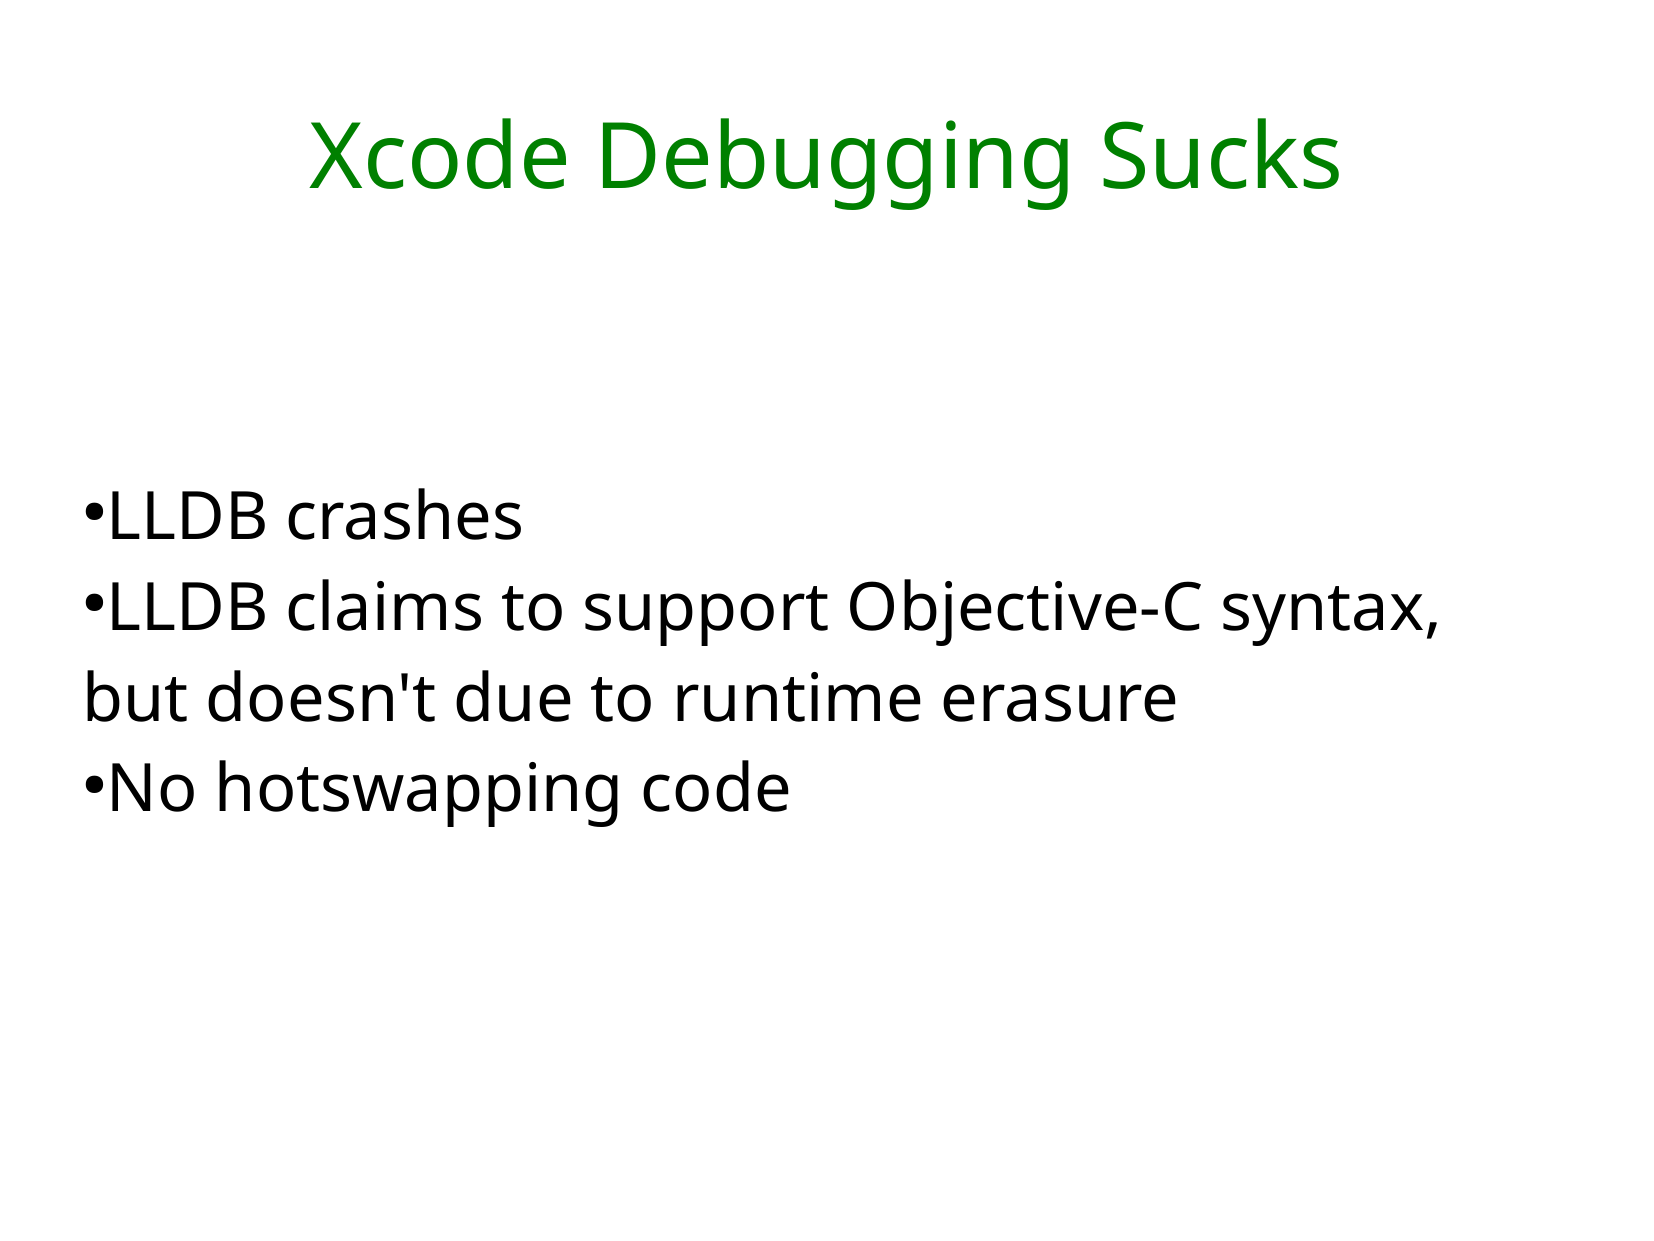

# Xcode Debugging Sucks
LLDB crashes
LLDB claims to support Objective-C syntax, but doesn't due to runtime erasure
No hotswapping code